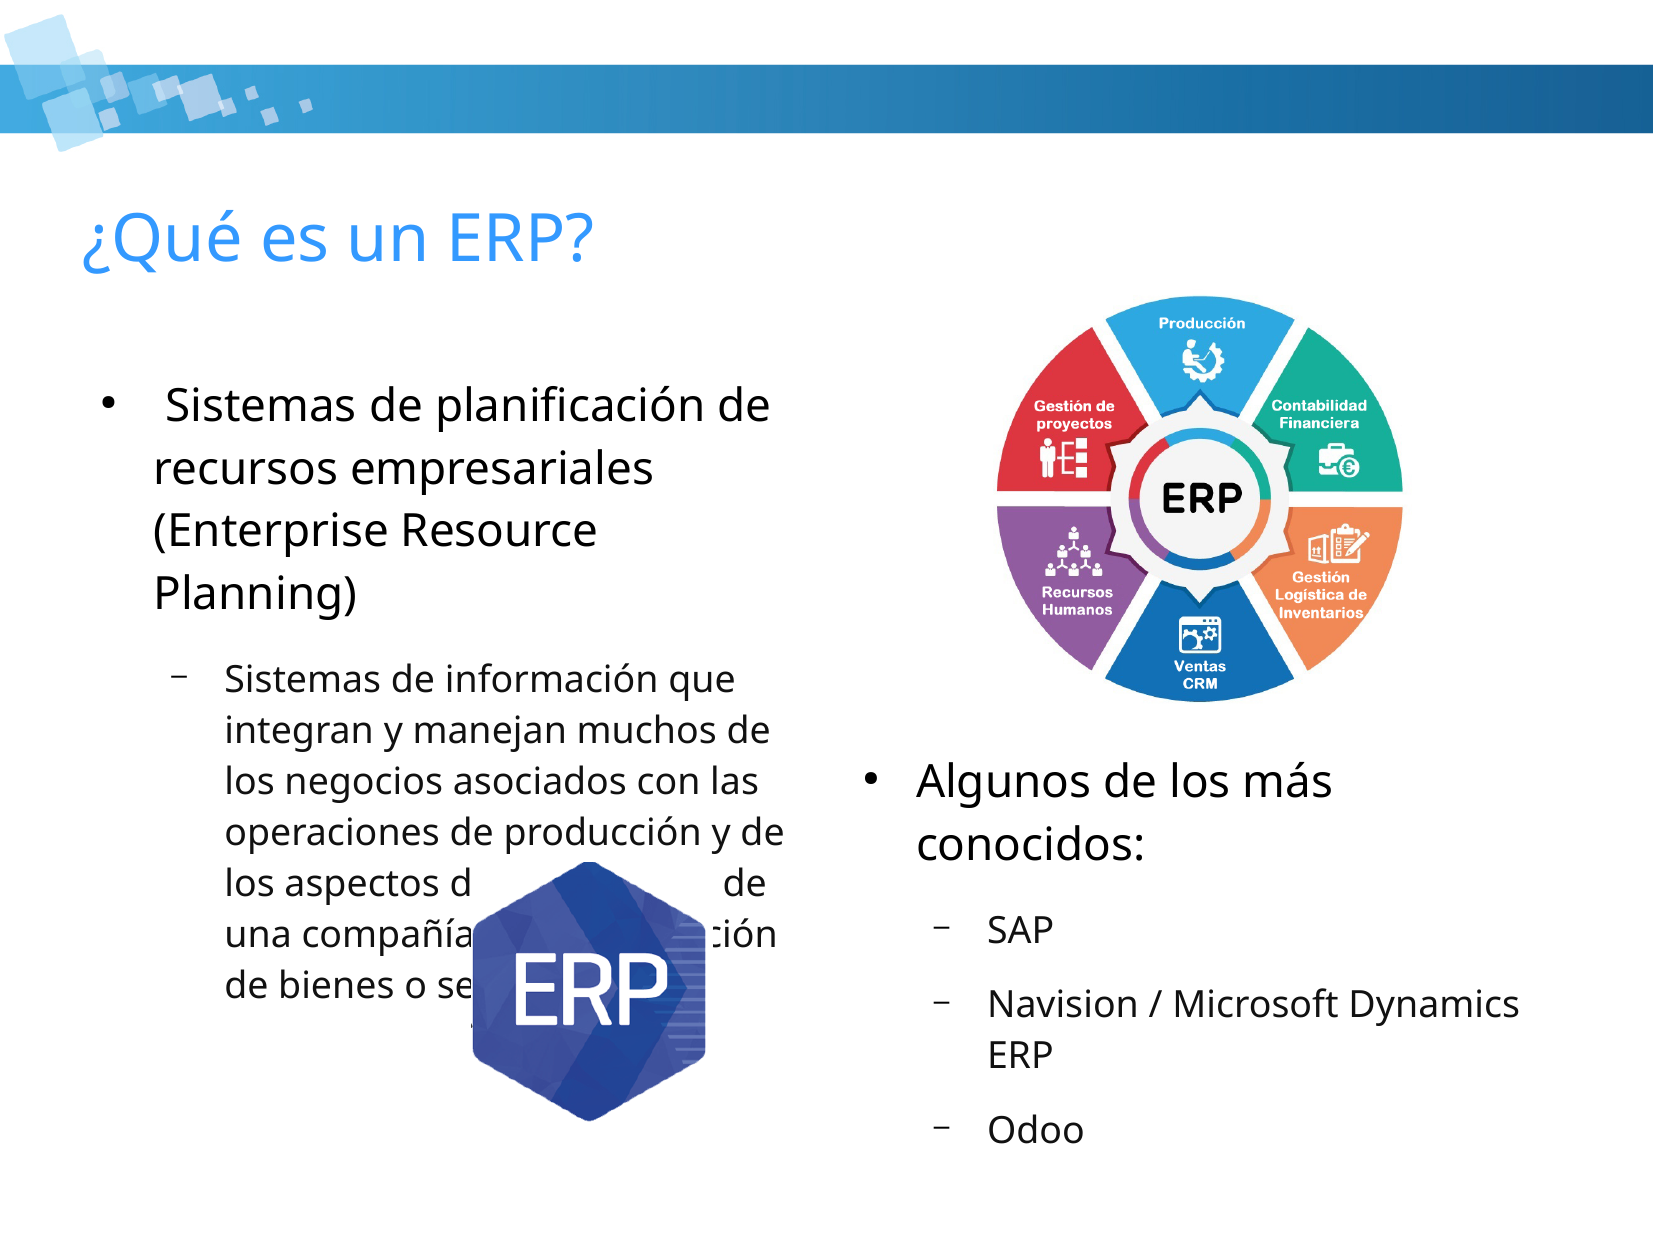

# ¿Qué es un ERP?
 Sistemas de planificación de recursos empresariales (Enterprise Resource Planning)
Sistemas de información que integran y manejan muchos de los negocios asociados con las operaciones de producción y de los aspectos de distribución de una compañía en la producción de bienes o servicios.
Algunos de los más conocidos:
SAP
Navision / Microsoft Dynamics ERP
Odoo